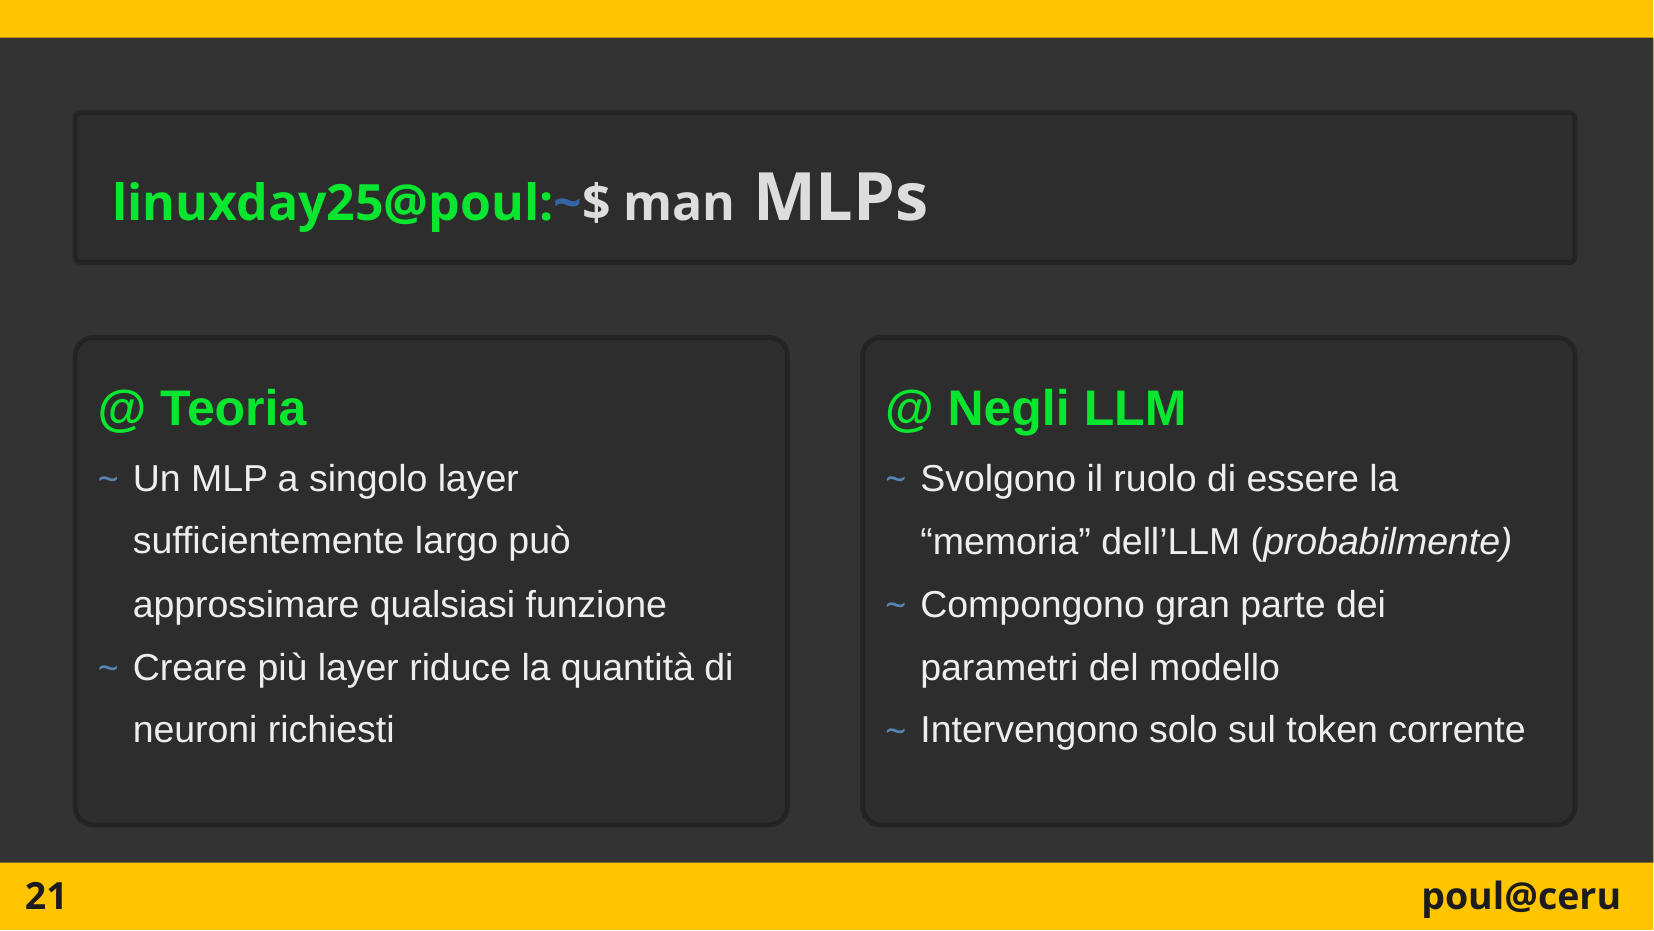

# linuxday25@poul:~$ man MLPs
@ Teoria
Un MLP a singolo layer sufficientemente largo può approssimare qualsiasi funzione
Creare più layer riduce la quantità di neuroni richiesti
@ Negli LLM
Svolgono il ruolo di essere la “memoria” dell’LLM (probabilmente)
Compongono gran parte dei parametri del modello
Intervengono solo sul token corrente
poul@ceru